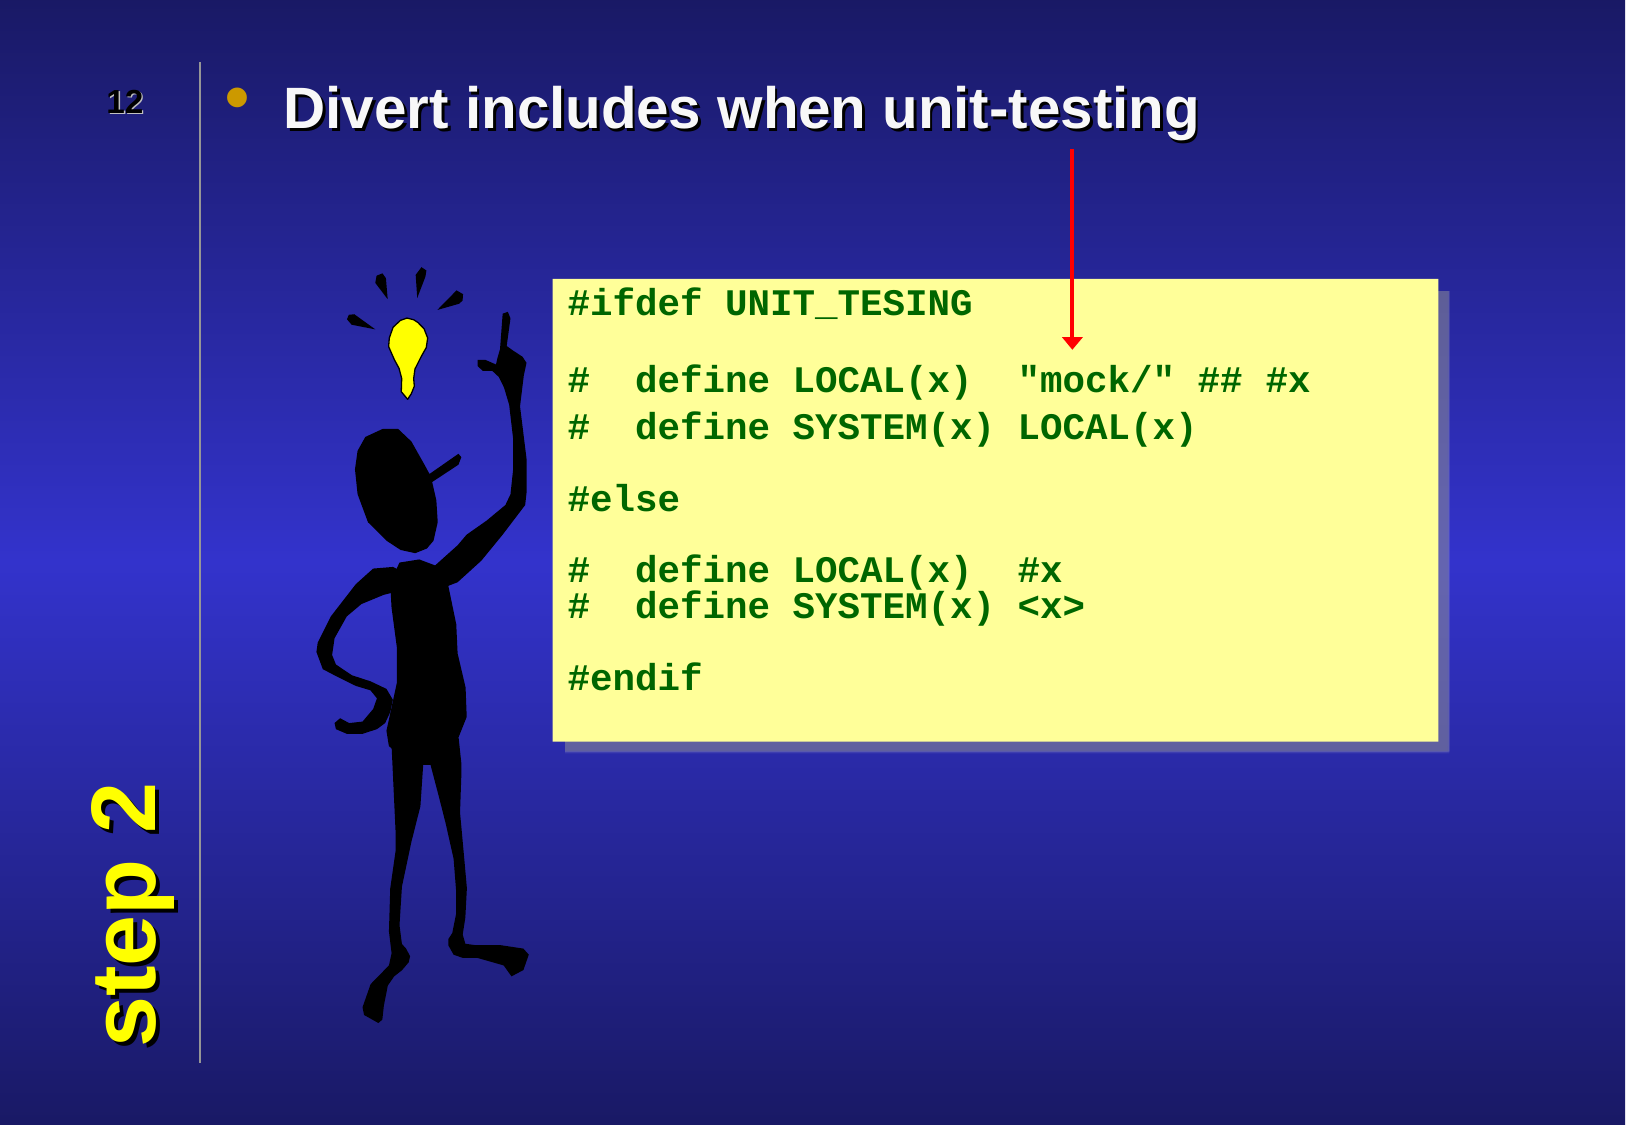

12
Divert includes when unit-testing
#ifdef UNIT_TESING
# define LOCAL(x) "mock/" ## #x
# define SYSTEM(x) LOCAL(x)
#else
# define LOCAL(x) #x
# define SYSTEM(x) <x>
#endif
# step 2